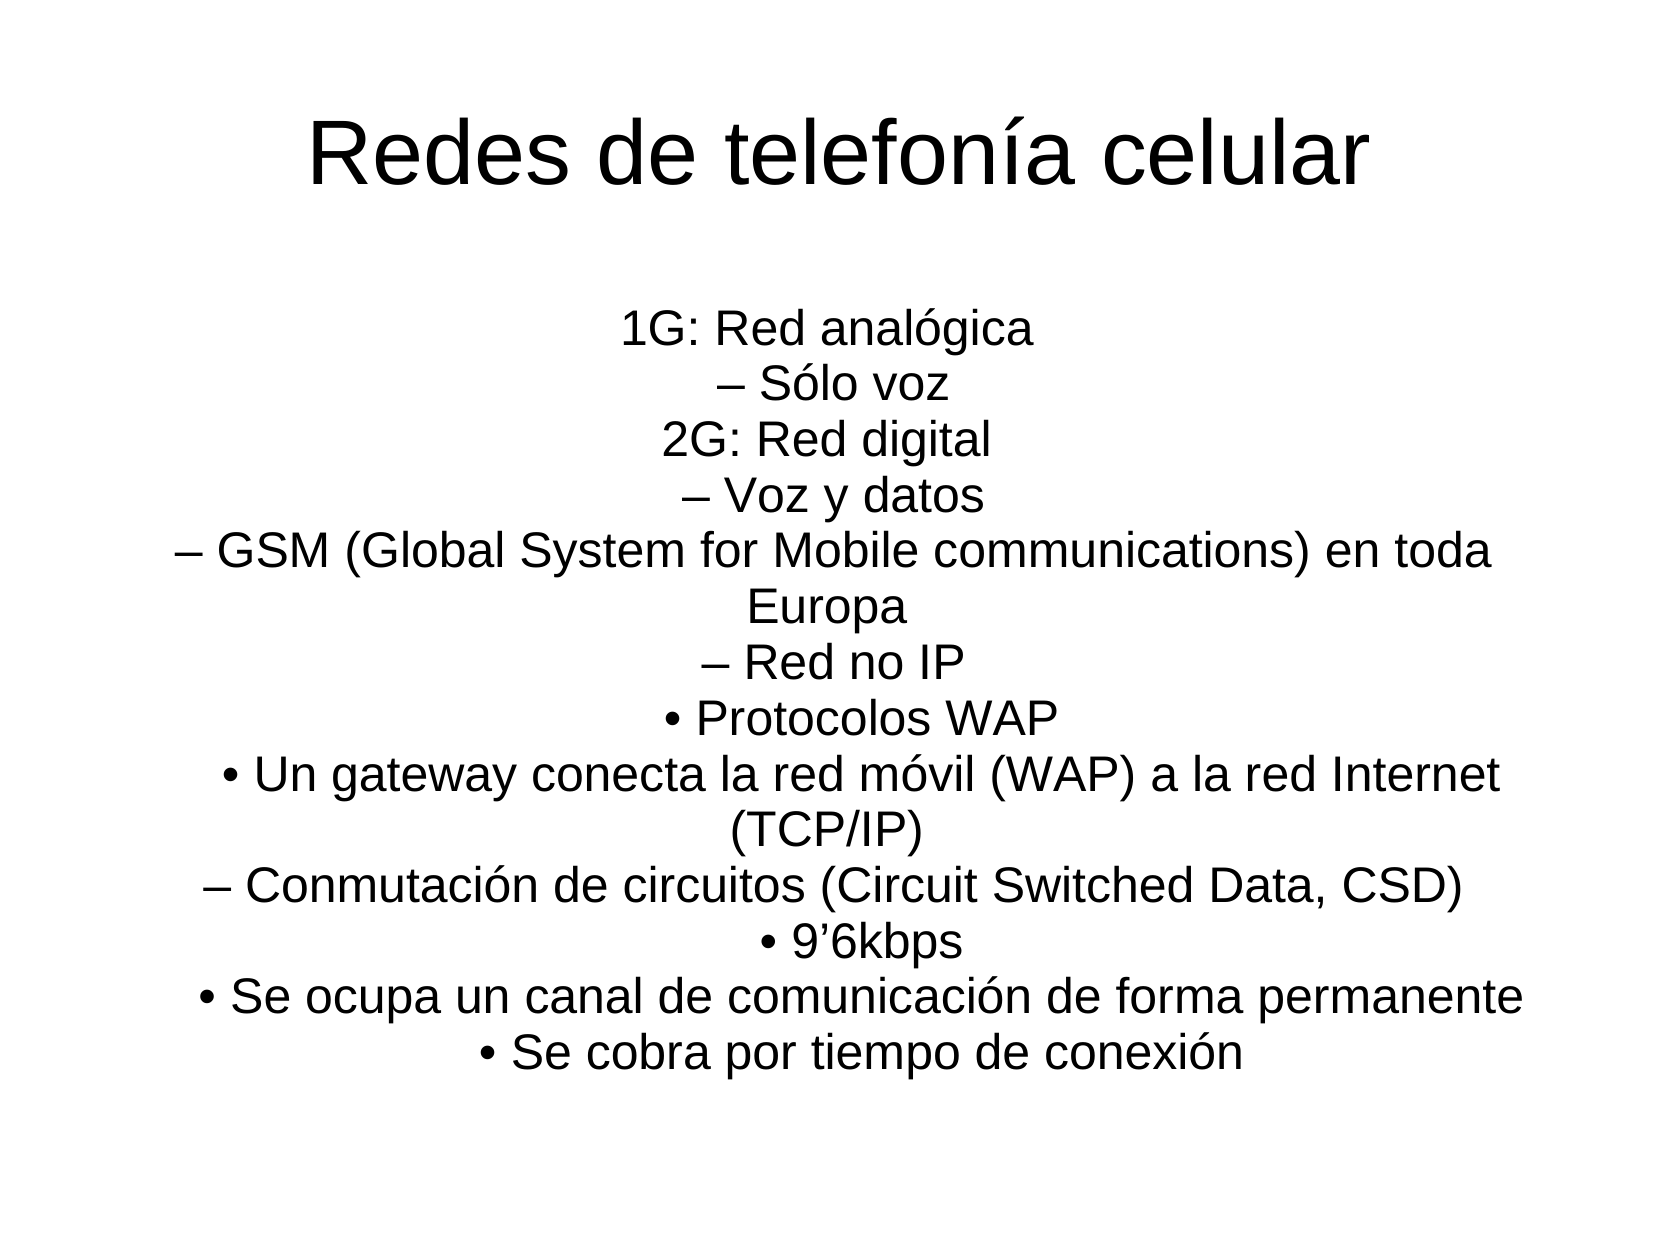

# Redes de telefonía celular
1G: Red analógica
 – Sólo voz
2G: Red digital
 – Voz y datos
 – GSM (Global System for Mobile communications) en toda Europa
 – Red no IP
 • Protocolos WAP
 • Un gateway conecta la red móvil (WAP) a la red Internet (TCP/IP)
 – Conmutación de circuitos (Circuit Switched Data, CSD)
 • 9’6kbps
 • Se ocupa un canal de comunicación de forma permanente
 • Se cobra por tiempo de conexión